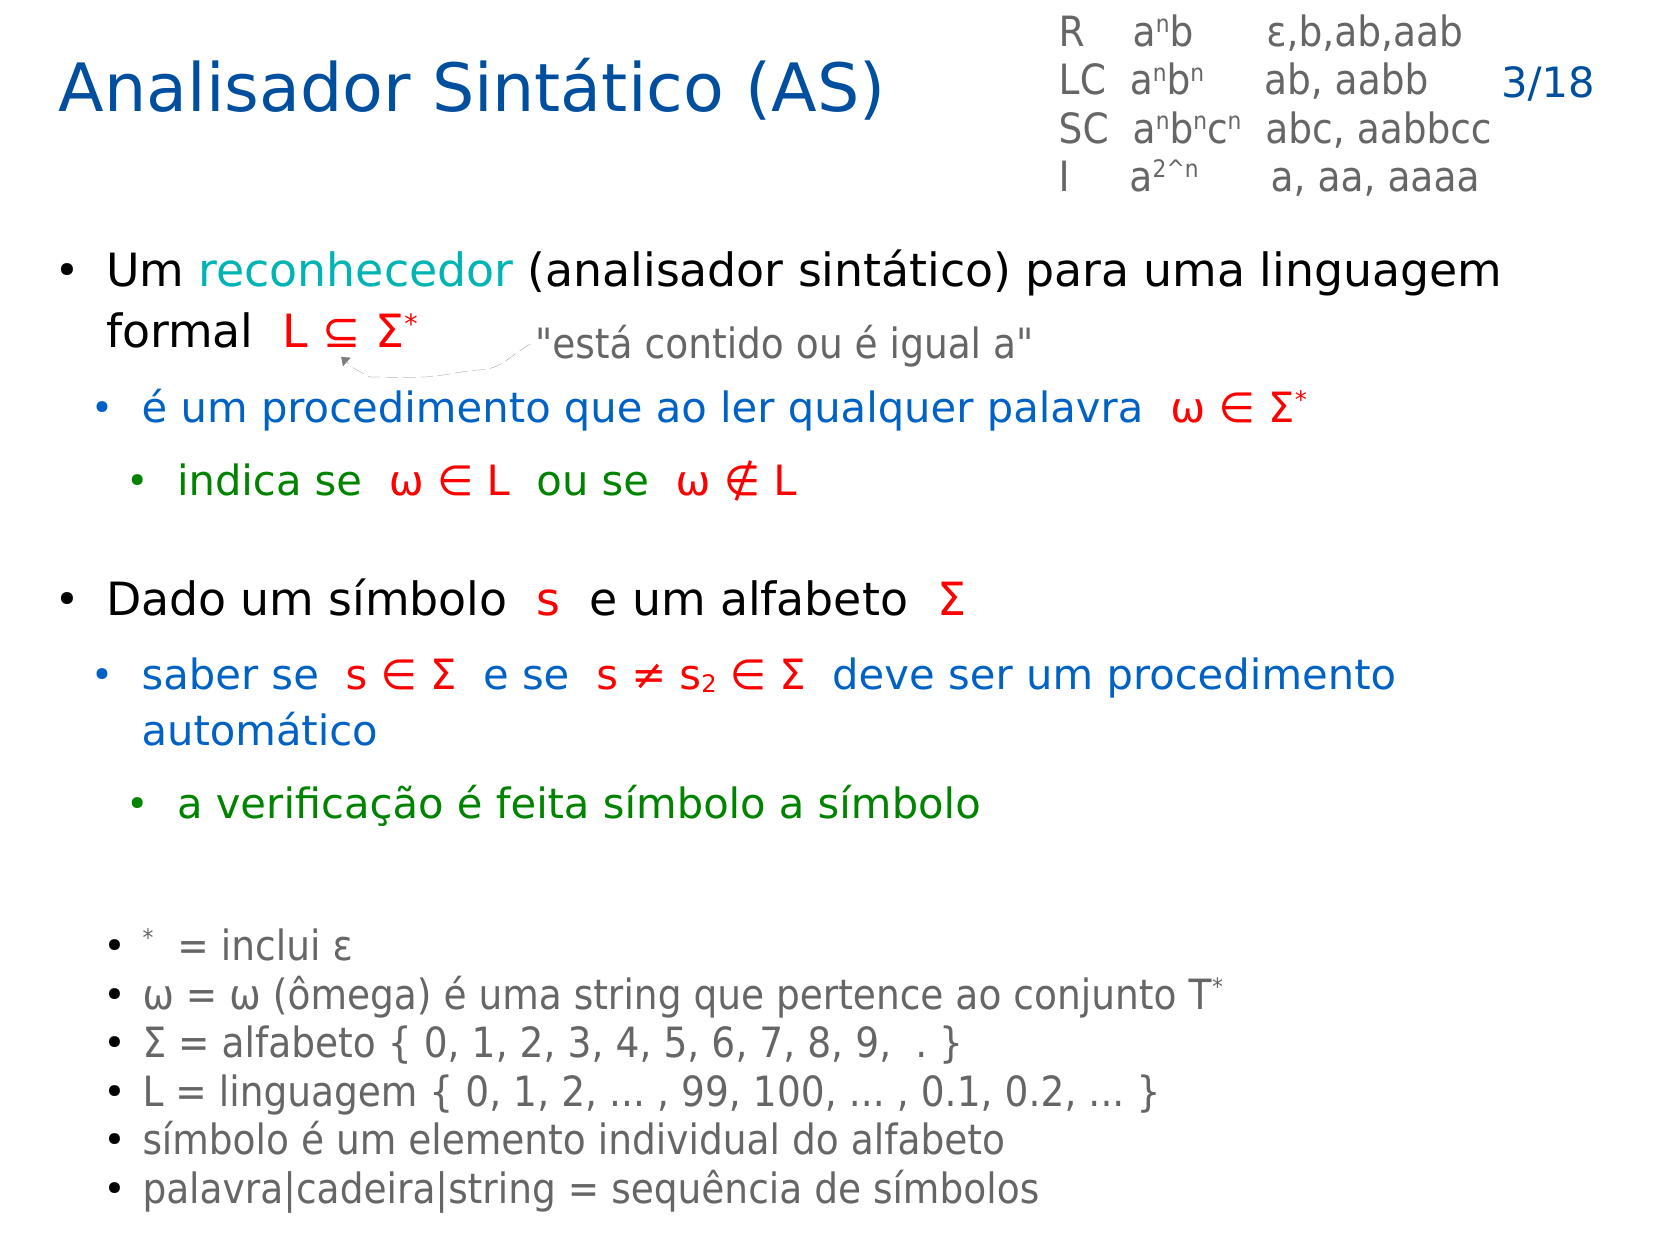

R anb	 ε,b,ab,aab
LC anbn ab, aabb
SC anbncn abc, aabbcc
I a2^n a, aa, aaaa
# Analisador Sintático (AS)
3
Um reconhecedor (analisador sintático) para uma linguagem formal L ⊆ Σ*
é um procedimento que ao ler qualquer palavra ω ∈ Σ*
indica se ω ∈ L ou se ω ∉ L
Dado um símbolo s e um alfabeto Σ
saber se s ∈ Σ e se s ≠ s2 ∈ Σ deve ser um procedimento automático
a verificação é feita símbolo a símbolo
"está contido ou é igual a"
* = inclui ε
ω = ω (ômega) é uma string que pertence ao conjunto T*
Σ = alfabeto { 0, 1, 2, 3, 4, 5, 6, 7, 8, 9, . }
L = linguagem { 0, 1, 2, ... , 99, 100, ... , 0.1, 0.2, ... }
símbolo é um elemento individual do alfabeto
palavra|cadeira|string = sequência de símbolos